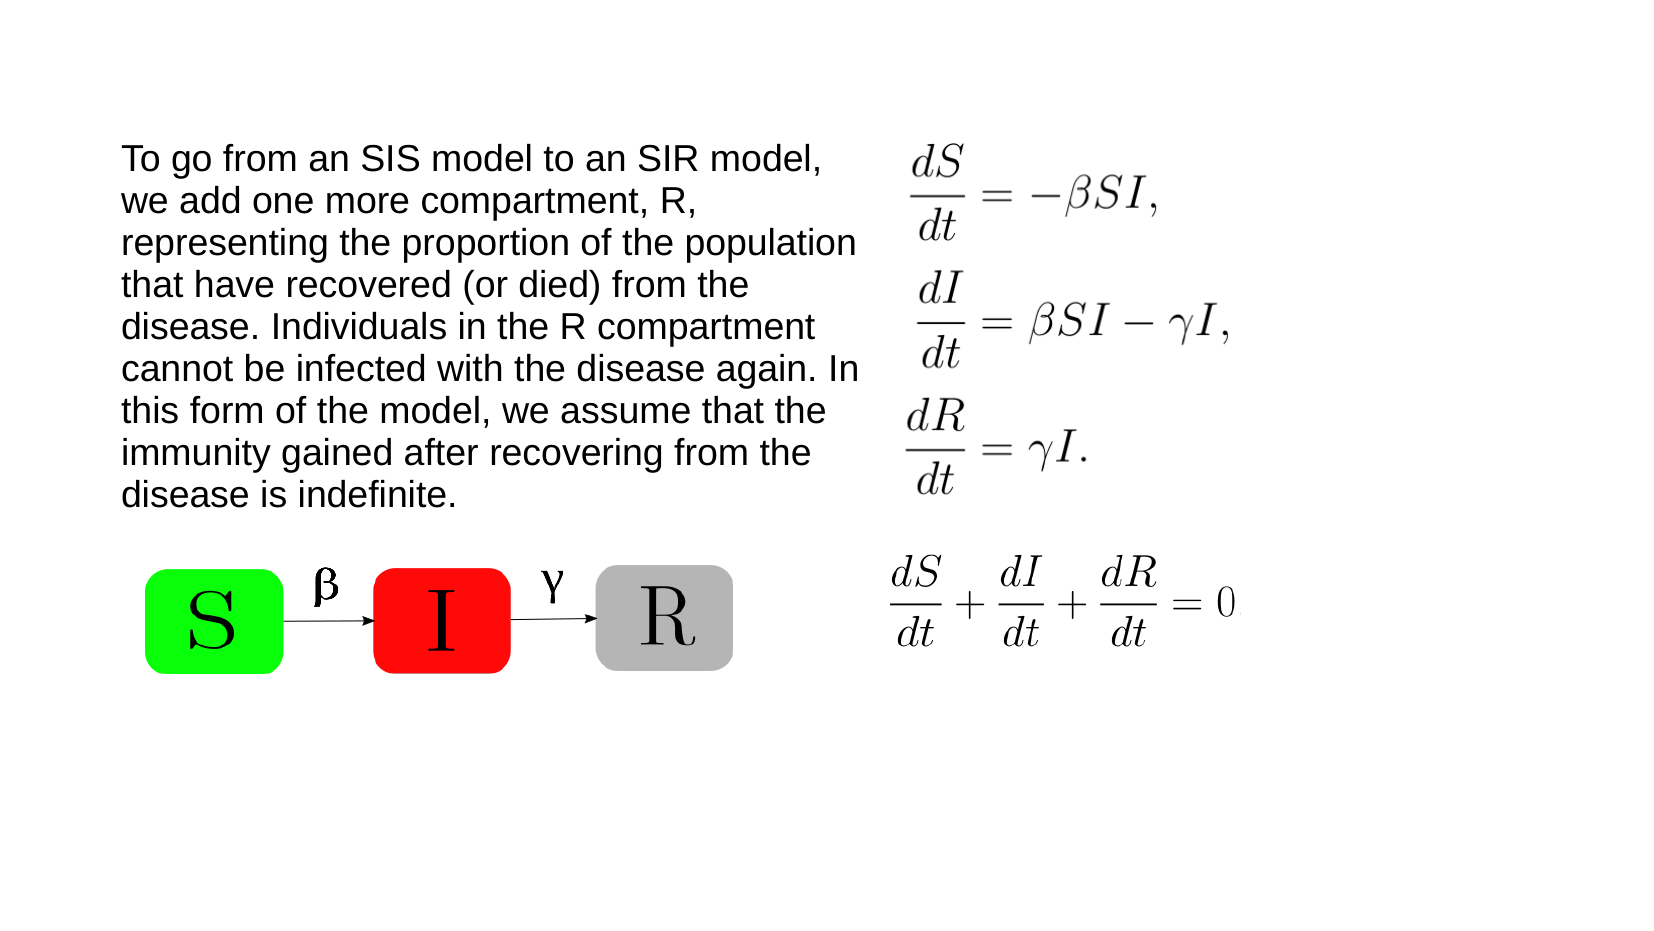

To go from an SIS model to an SIR model, we add one more compartment, R, representing the proportion of the population that have recovered (or died) from the disease. Individuals in the R compartment cannot be infected with the disease again. In this form of the model, we assume that the immunity gained after recovering from the disease is indefinite.